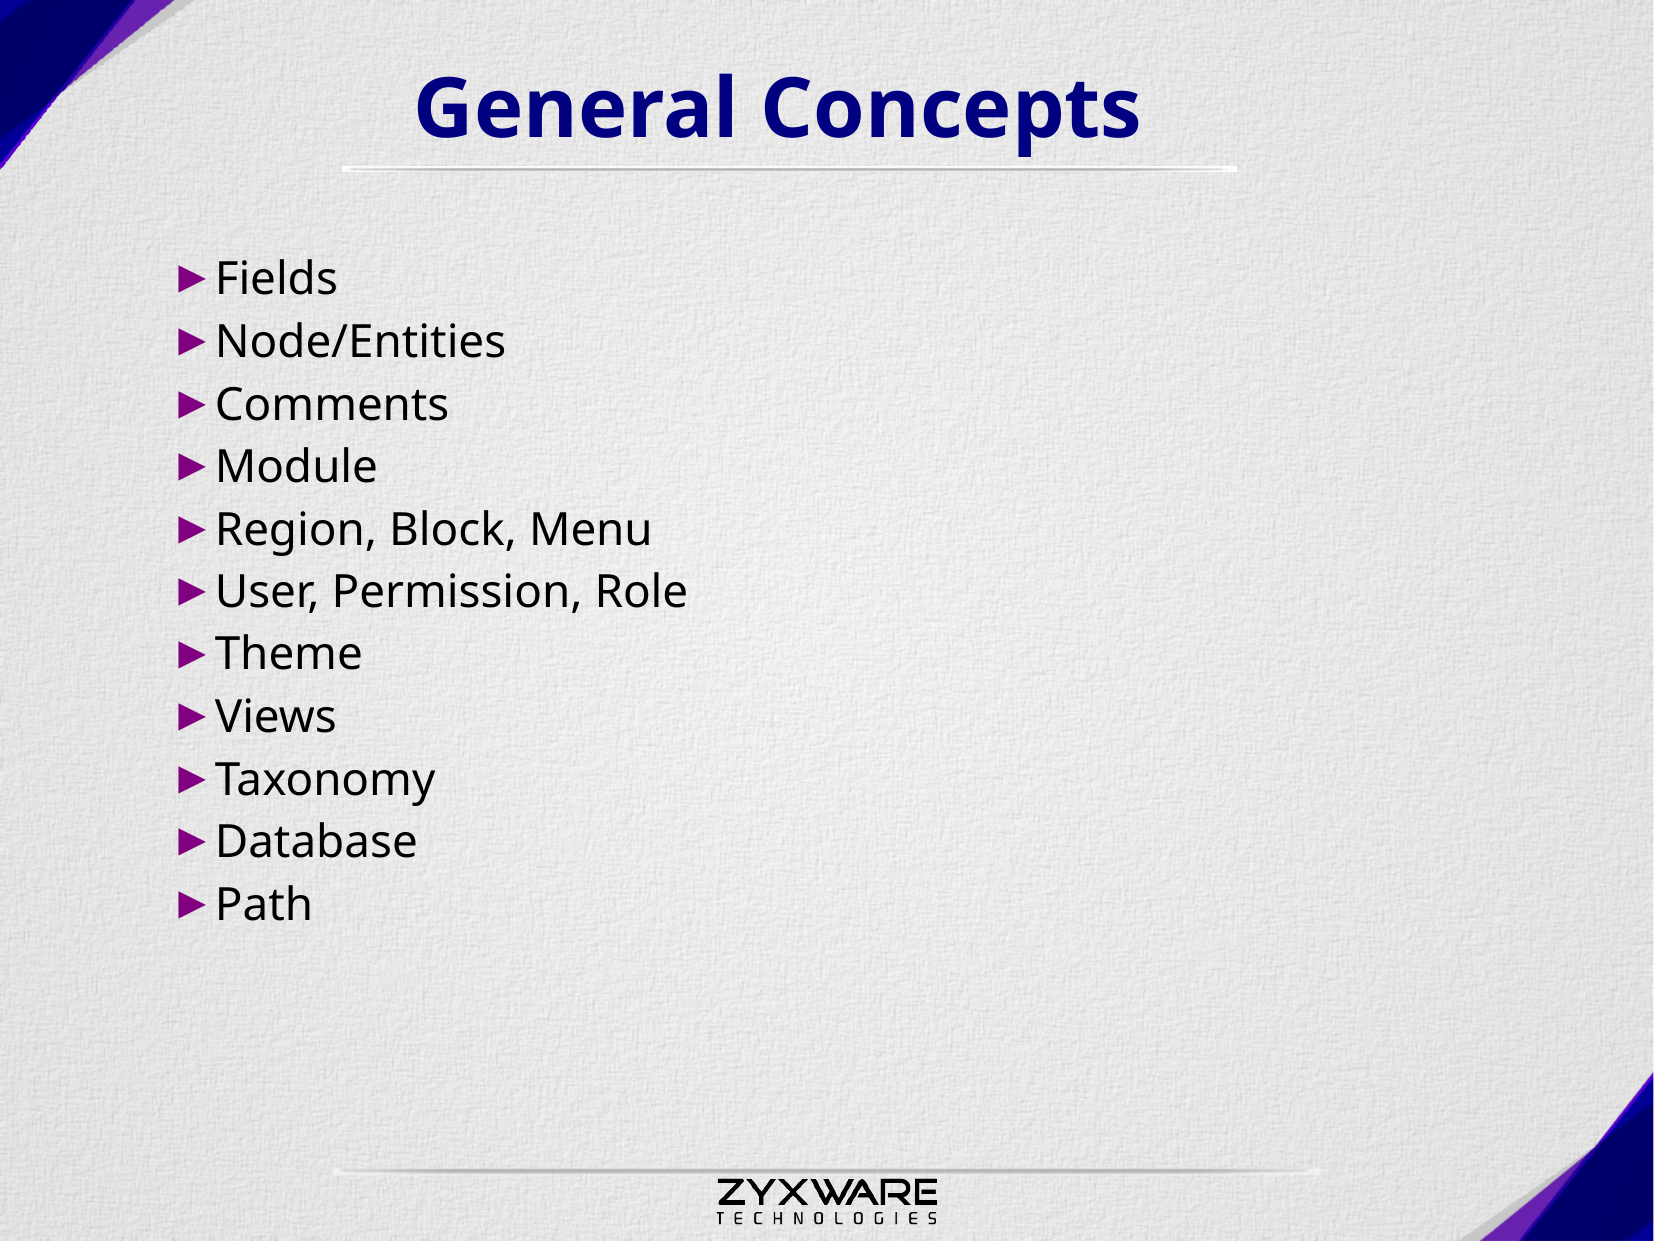

# General Concepts
Fields
Node/Entities
Comments
Module
Region, Block, Menu
User, Permission, Role
Theme
Views
Taxonomy
Database
Path